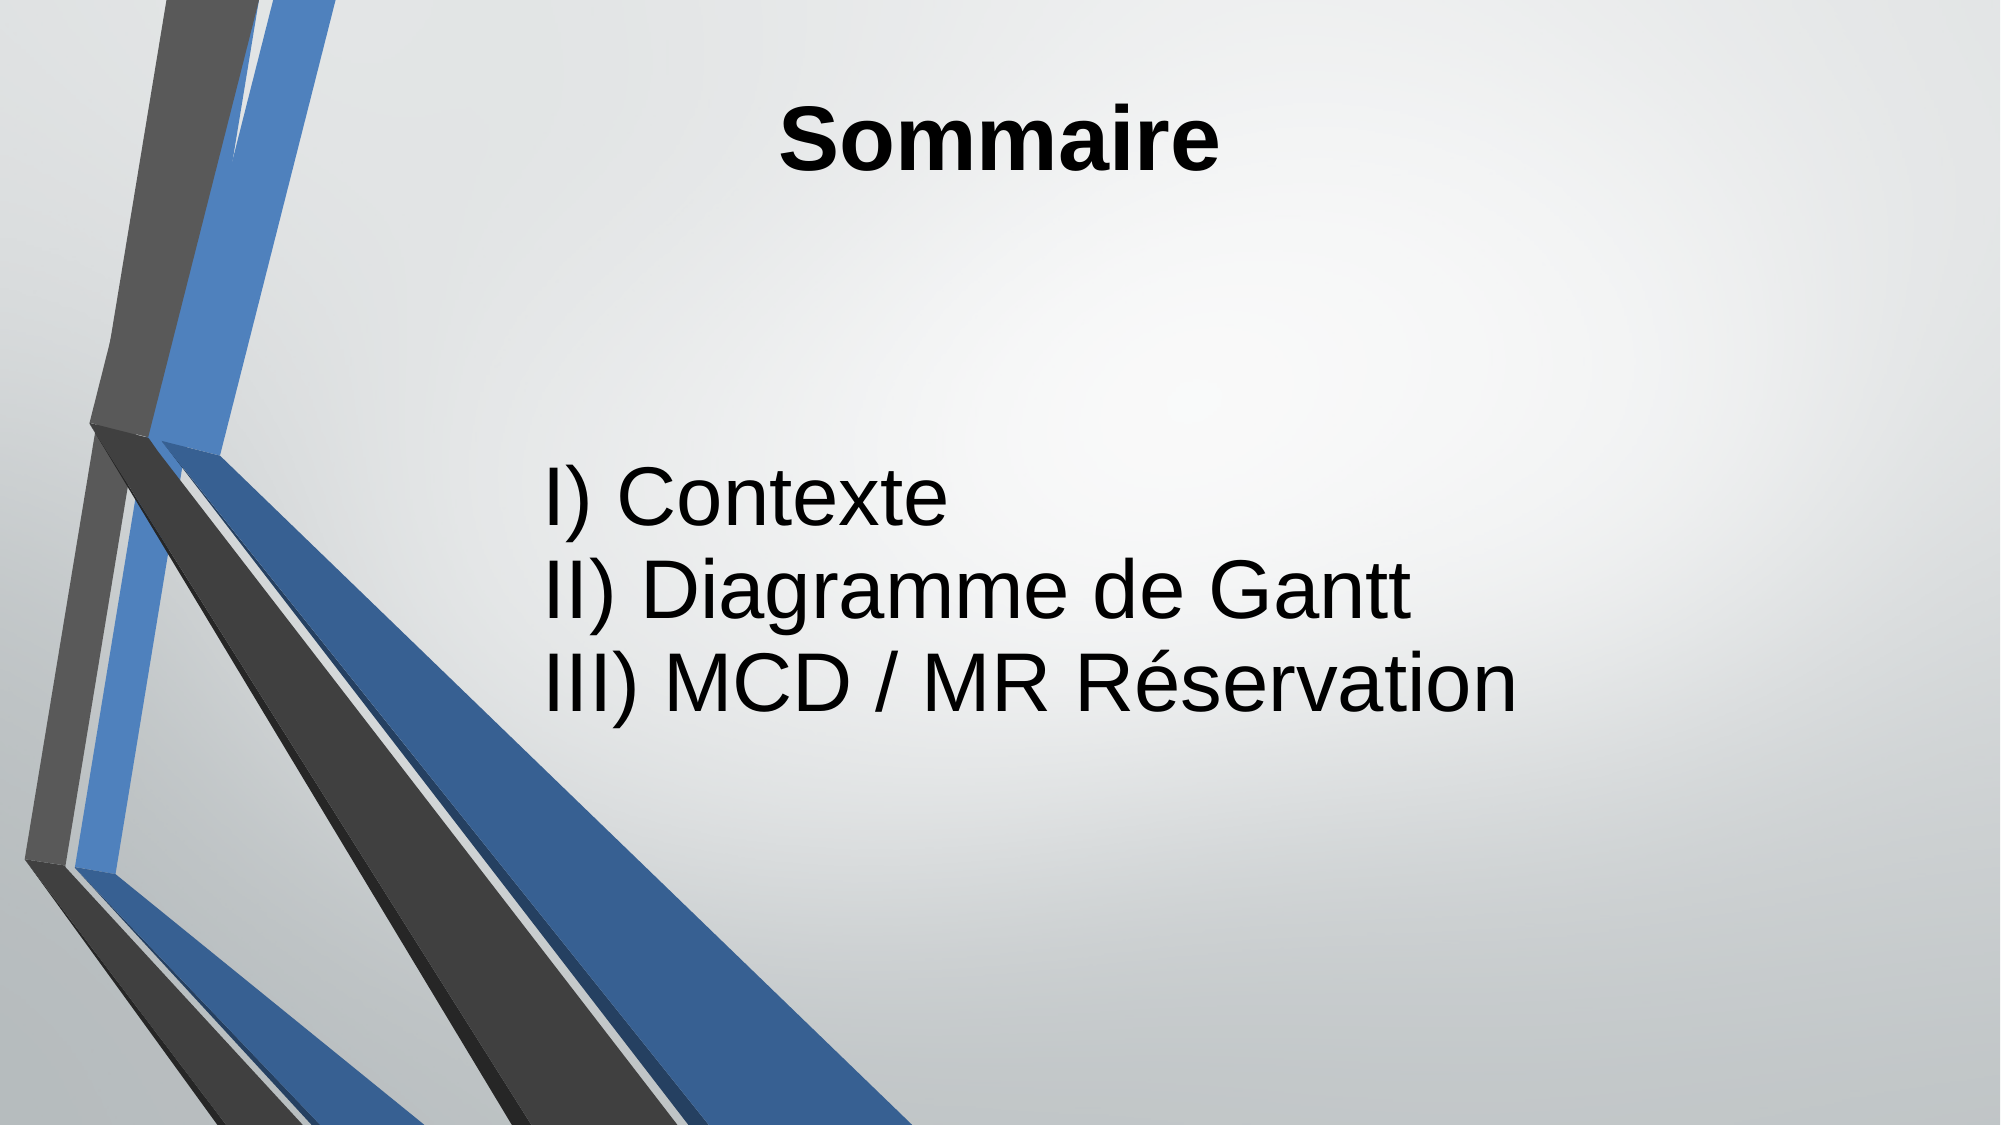

# Sommaire
						I) Contexte
						II) Diagramme de Gantt
						III) MCD / MR Réservation